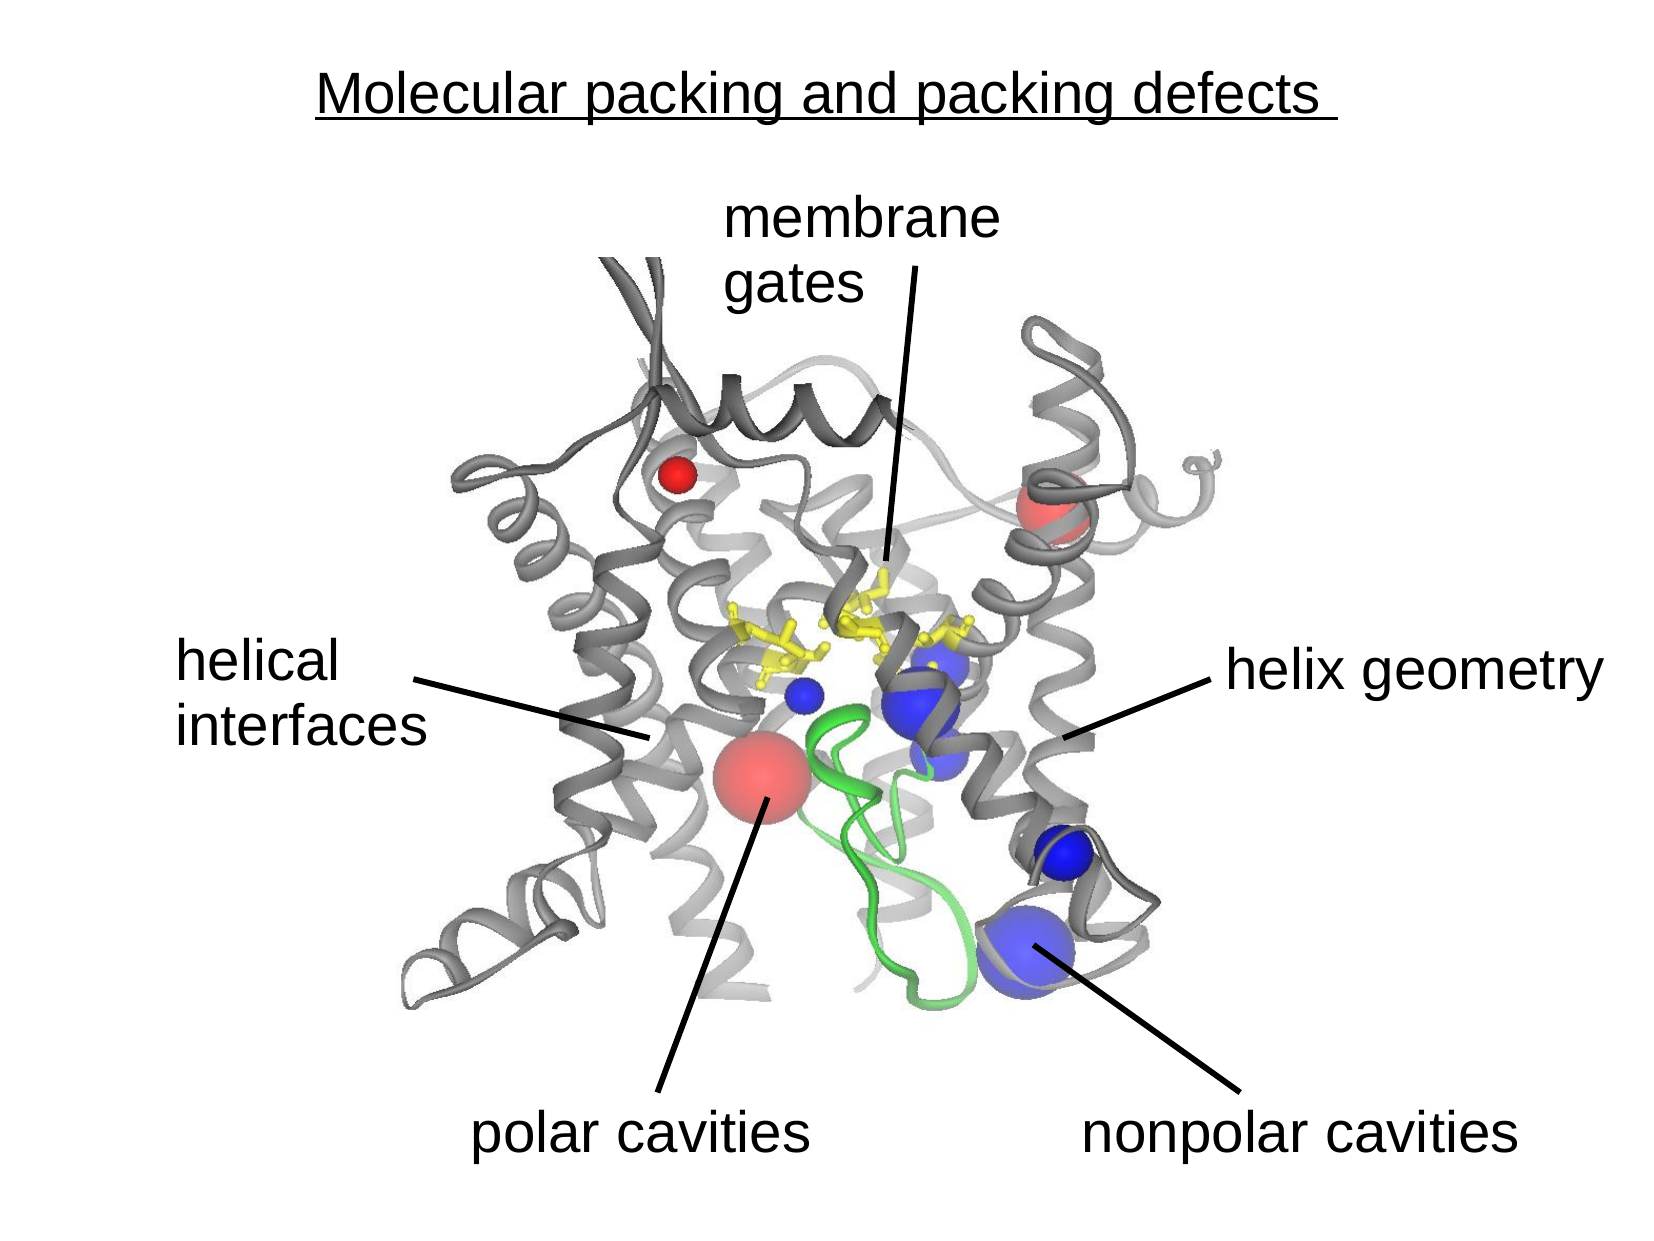

# Molecular packing and packing defects
membrane
gates
helical
interfaces
helix geometry
polar cavities
nonpolar cavities